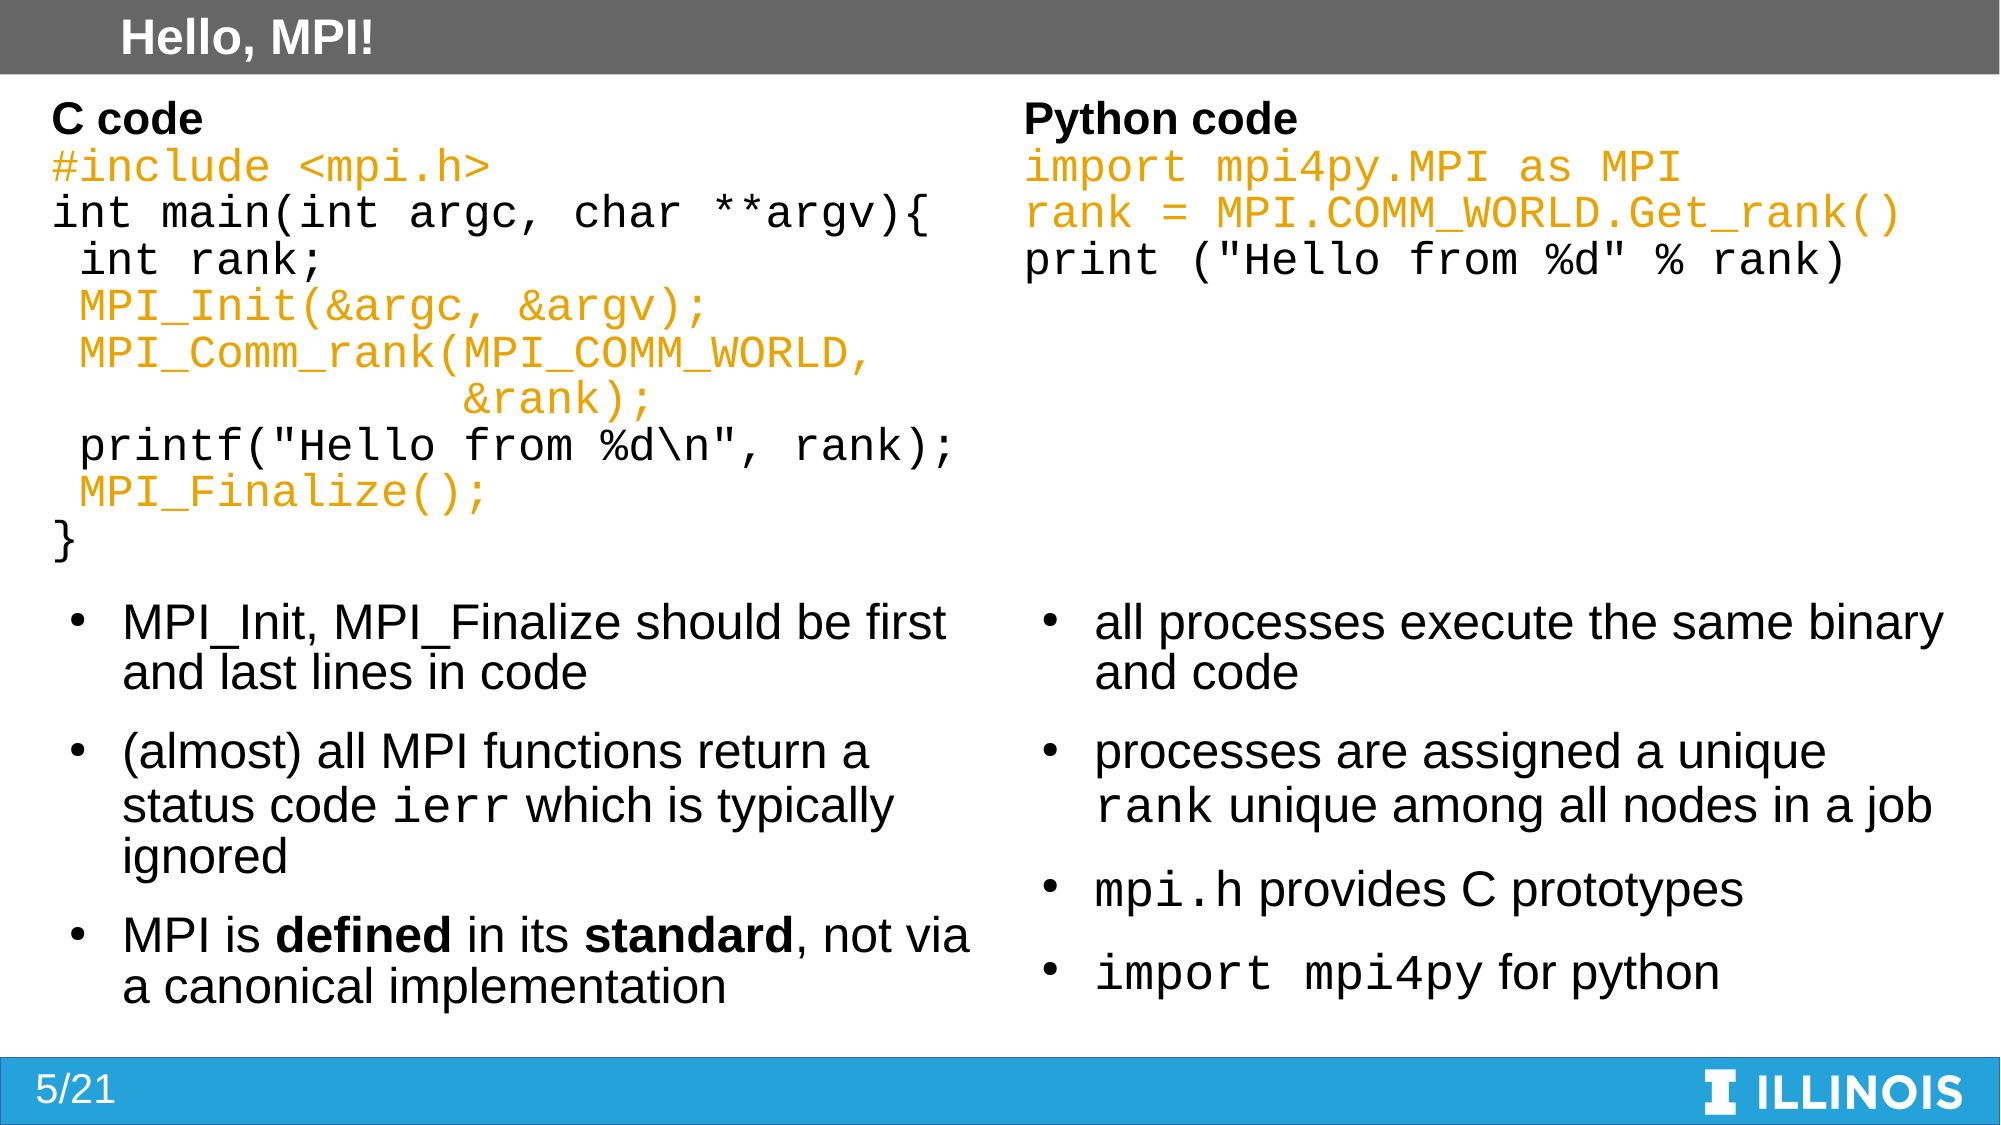

# Hello, MPI!
C code
#include <mpi.h>
int main(int argc, char **argv){
 int rank;
 MPI_Init(&argc, &argv);
 MPI_Comm_rank(MPI_COMM_WORLD,
 &rank);
 printf("Hello from %d\n", rank);
 MPI_Finalize();
}
Python code
import mpi4py.MPI as MPI
rank = MPI.COMM_WORLD.Get_rank()
print ("Hello from %d" % rank)
MPI_Init, MPI_Finalize should be first and last lines in code
(almost) all MPI functions return a status code ierr which is typically ignored
MPI is defined in its standard, not via a canonical implementation
all processes execute the same binary and code
processes are assigned a unique rank unique among all nodes in a job
mpi.h provides C prototypes
import mpi4py for python